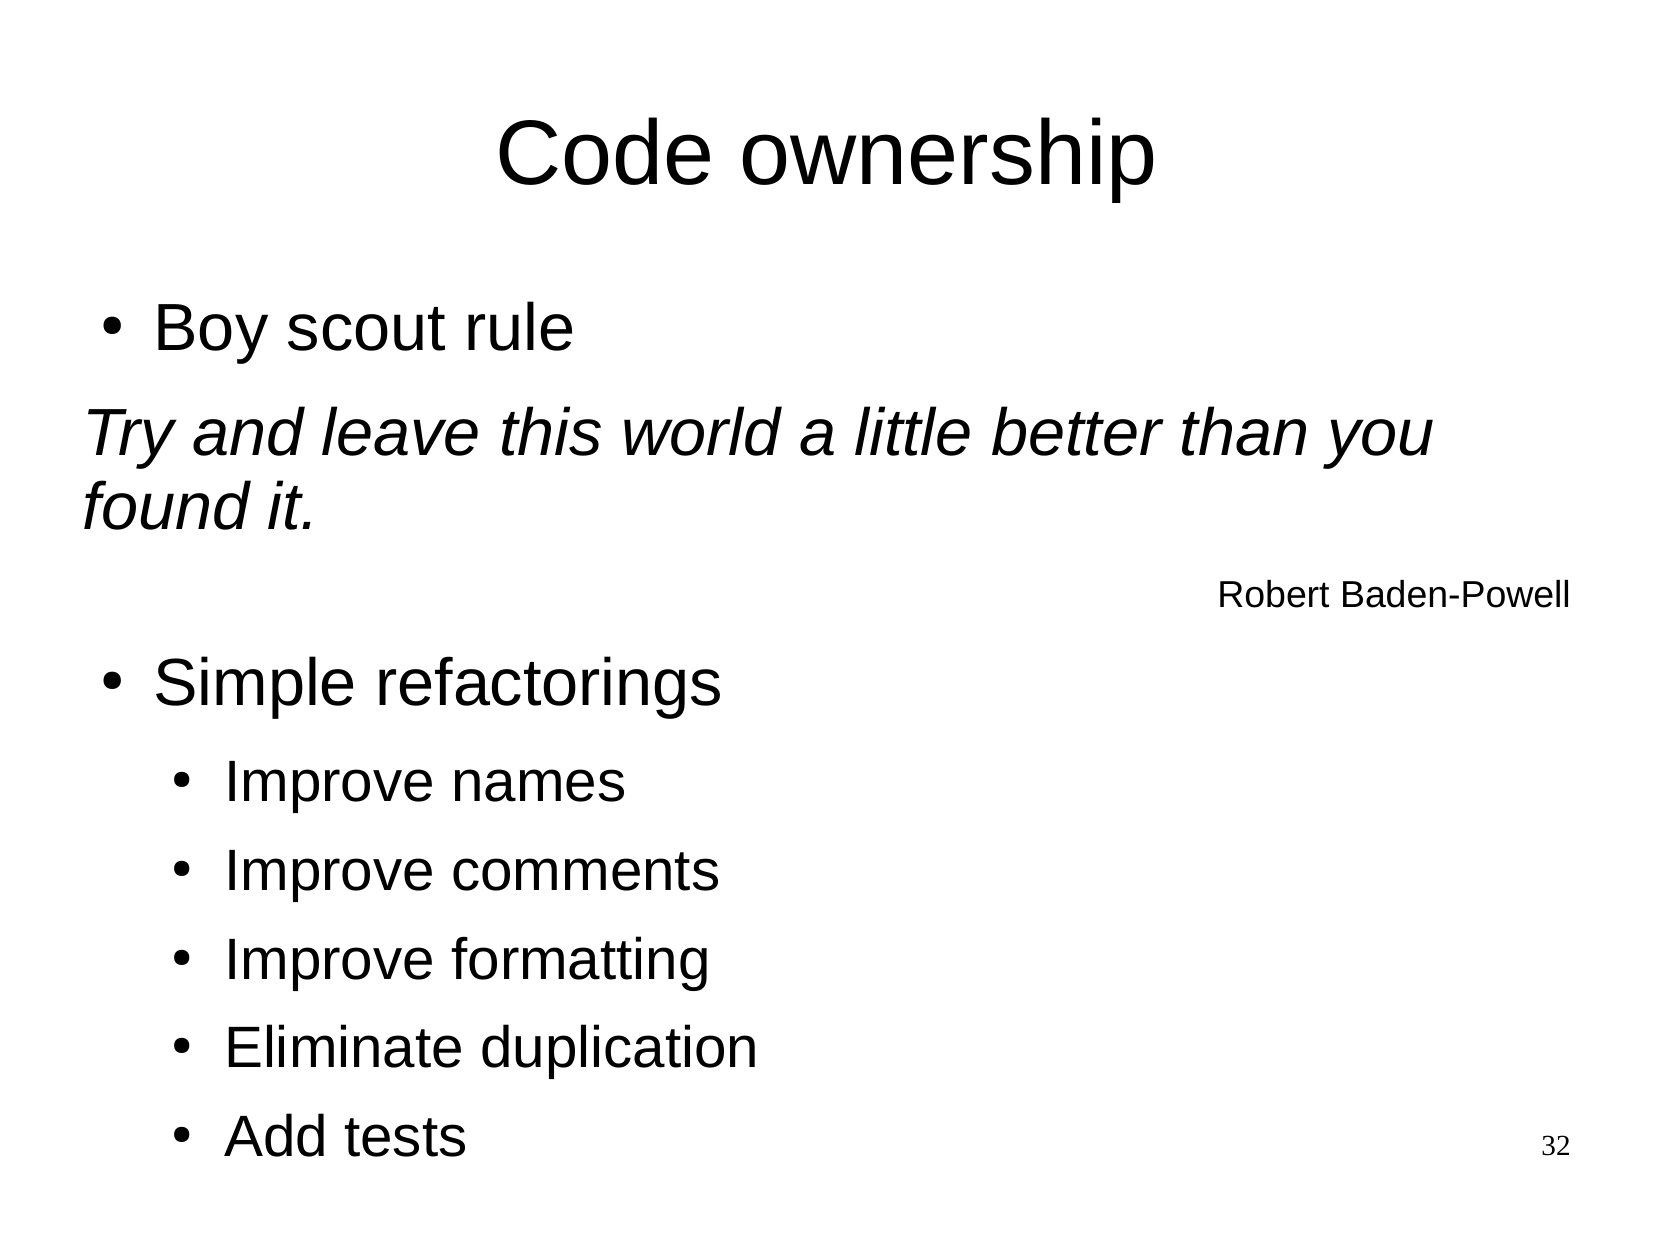

# Code ownership
Boy scout rule
Try and leave this world a little better than you found it.
Robert Baden-Powell
Simple refactorings
Improve names
Improve comments
Improve formatting
Eliminate duplication
Add tests
32